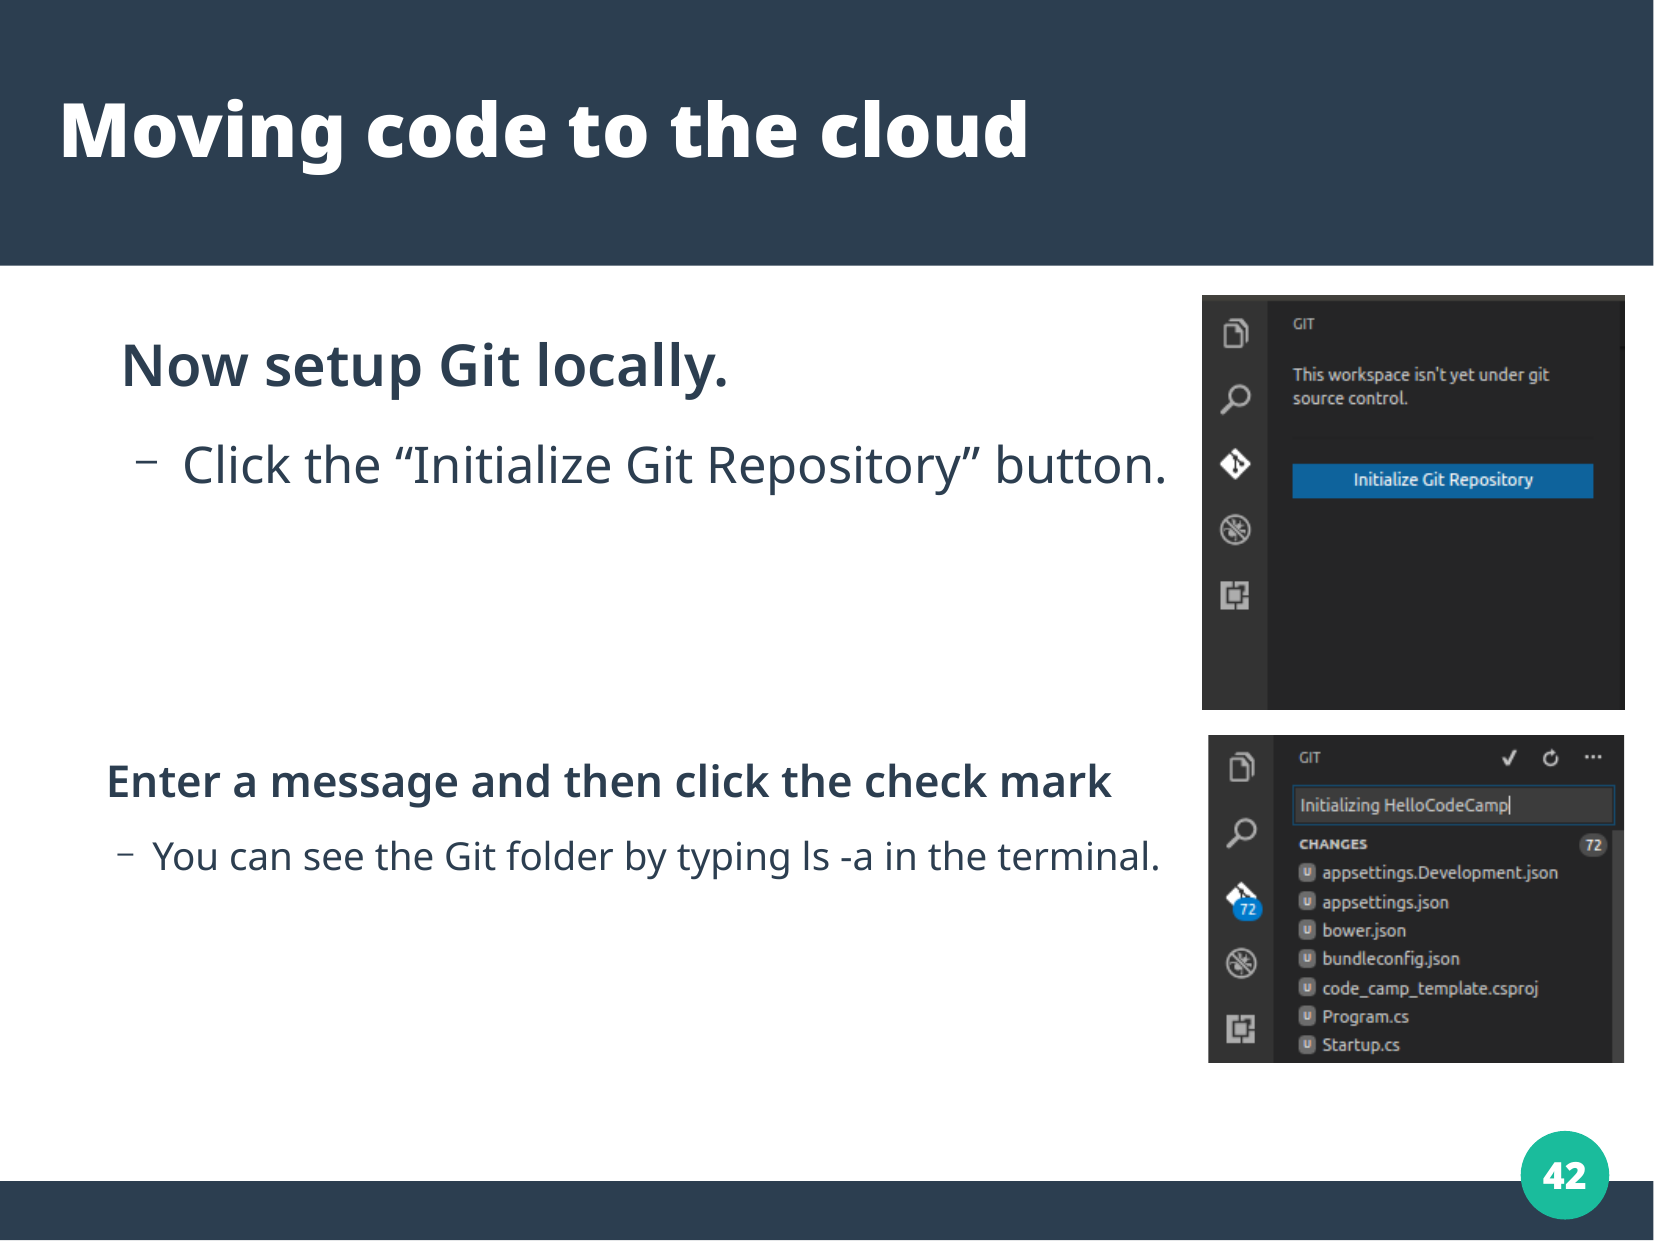

# Moving code to the cloud
Now setup Git locally.
Click the “Initialize Git Repository” button.
Enter a message and then click the check mark
You can see the Git folder by typing ls -a in the terminal.
42